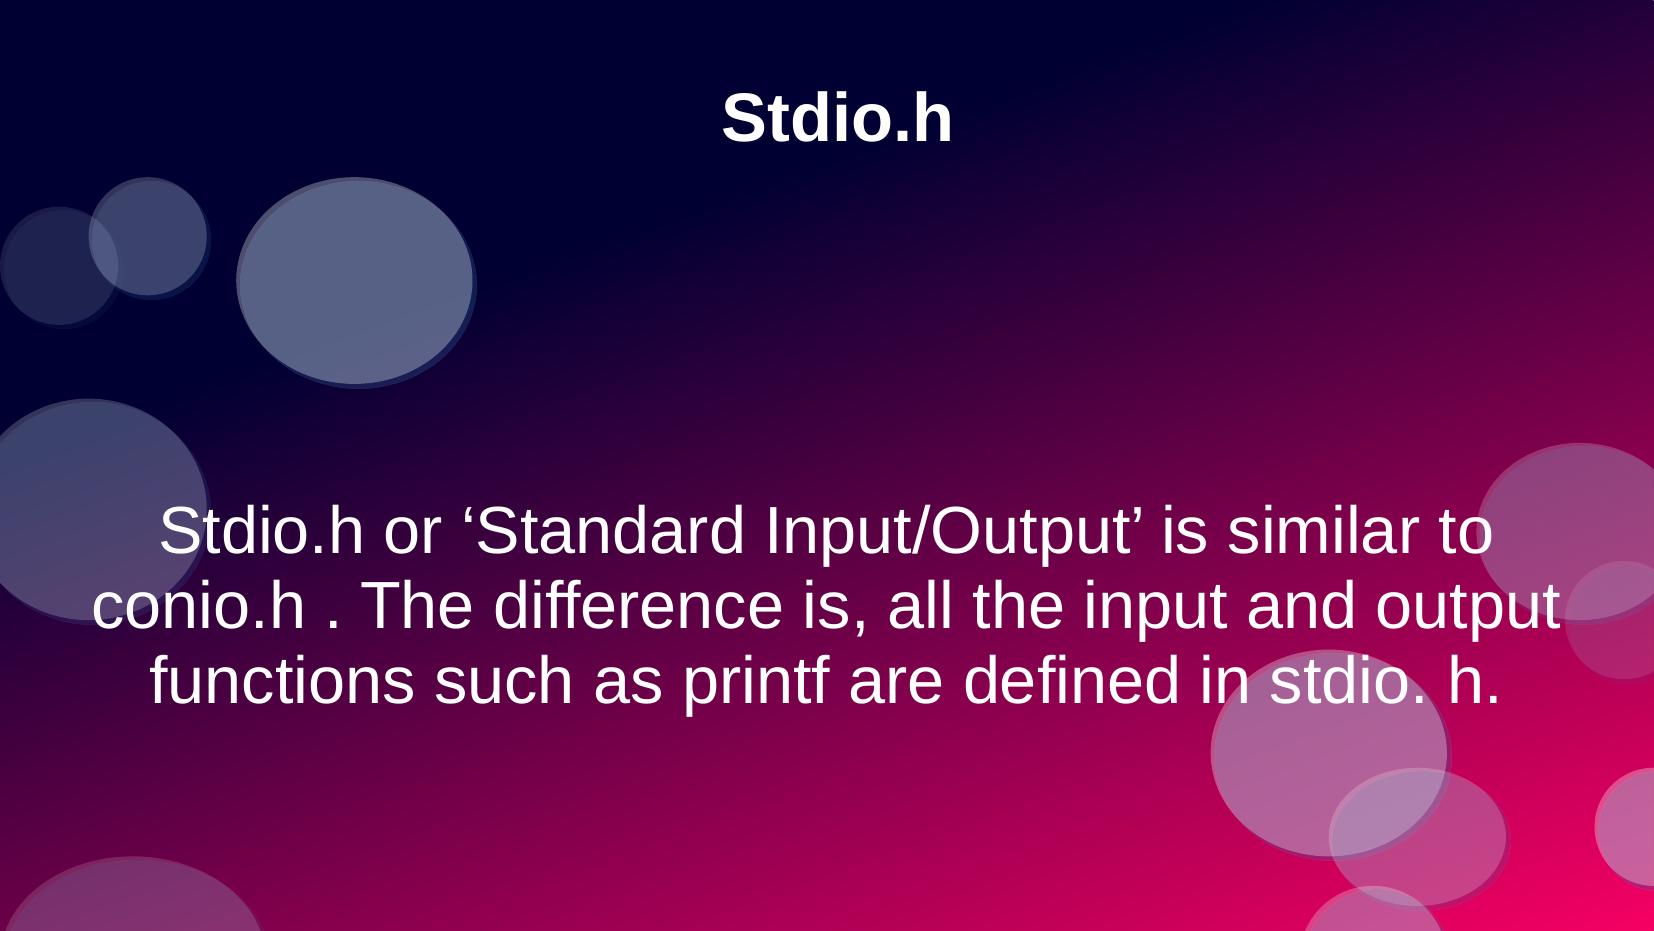

# Stdio.h
Stdio.h or ‘Standard Input/Output’ is similar to conio.h . The difference is, all the input and output functions such as printf are defined in stdio. h.